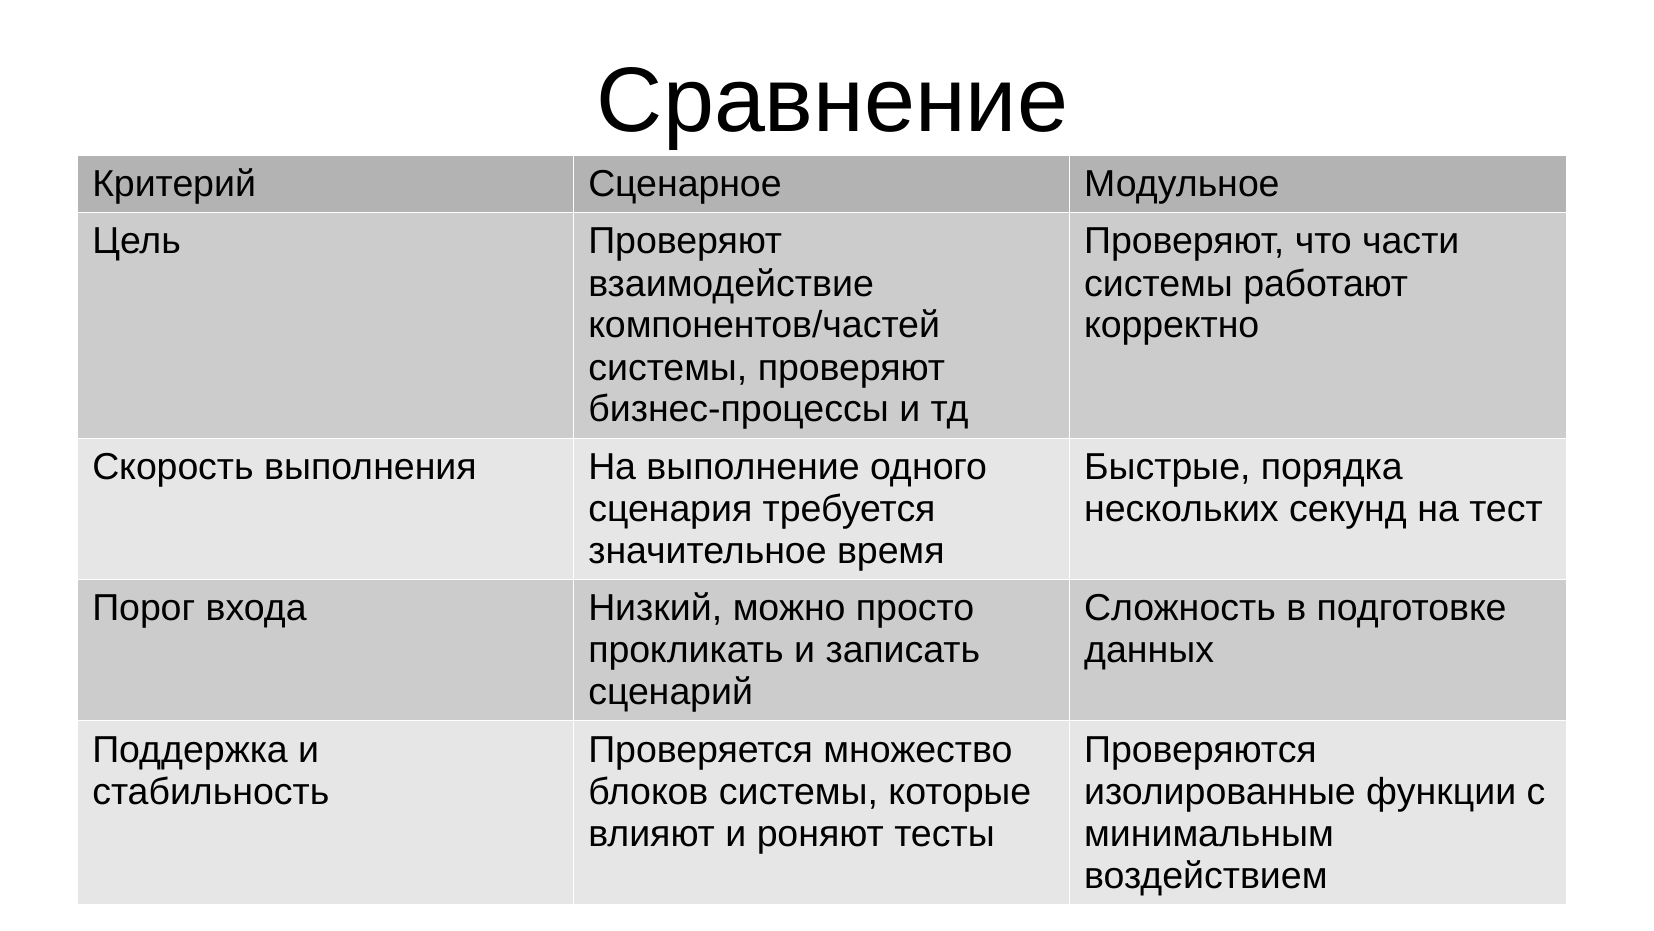

# Сравнение
| Критерий | Сценарное | Модульное |
| --- | --- | --- |
| Цель | Проверяют взаимодействие компонентов/частей системы, проверяют бизнес-процессы и тд | Проверяют, что части системы работают корректно |
| Скорость выполнения | На выполнение одного сценария требуется значительное время | Быстрые, порядка нескольких секунд на тест |
| Порог входа | Низкий, можно просто прокликать и записать сценарий | Сложность в подготовке данных |
| Поддержка и стабильность | Проверяется множество блоков системы, которые влияют и роняют тесты | Проверяются изолированные функции с минимальным воздействием |